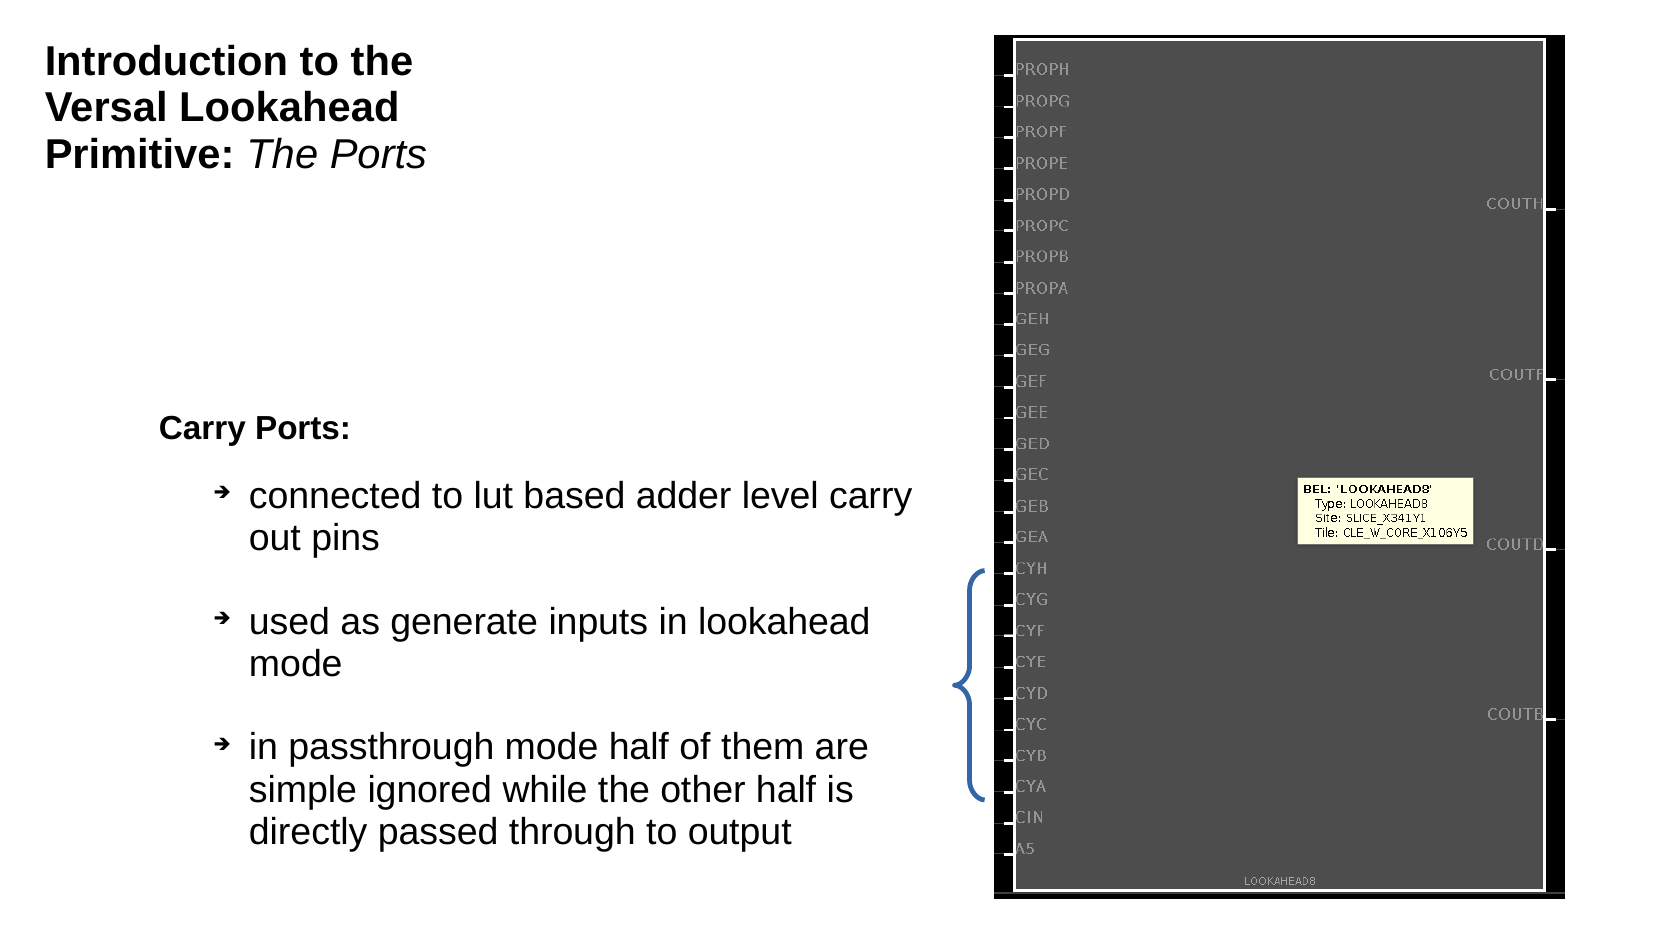

Introduction to the
Versal Lookahead Primitive: The Ports
Carry Ports:
connected to lut based adder level carry out pins
used as generate inputs in lookahead mode
in passthrough mode half of them are simple ignored while the other half is directly passed through to output